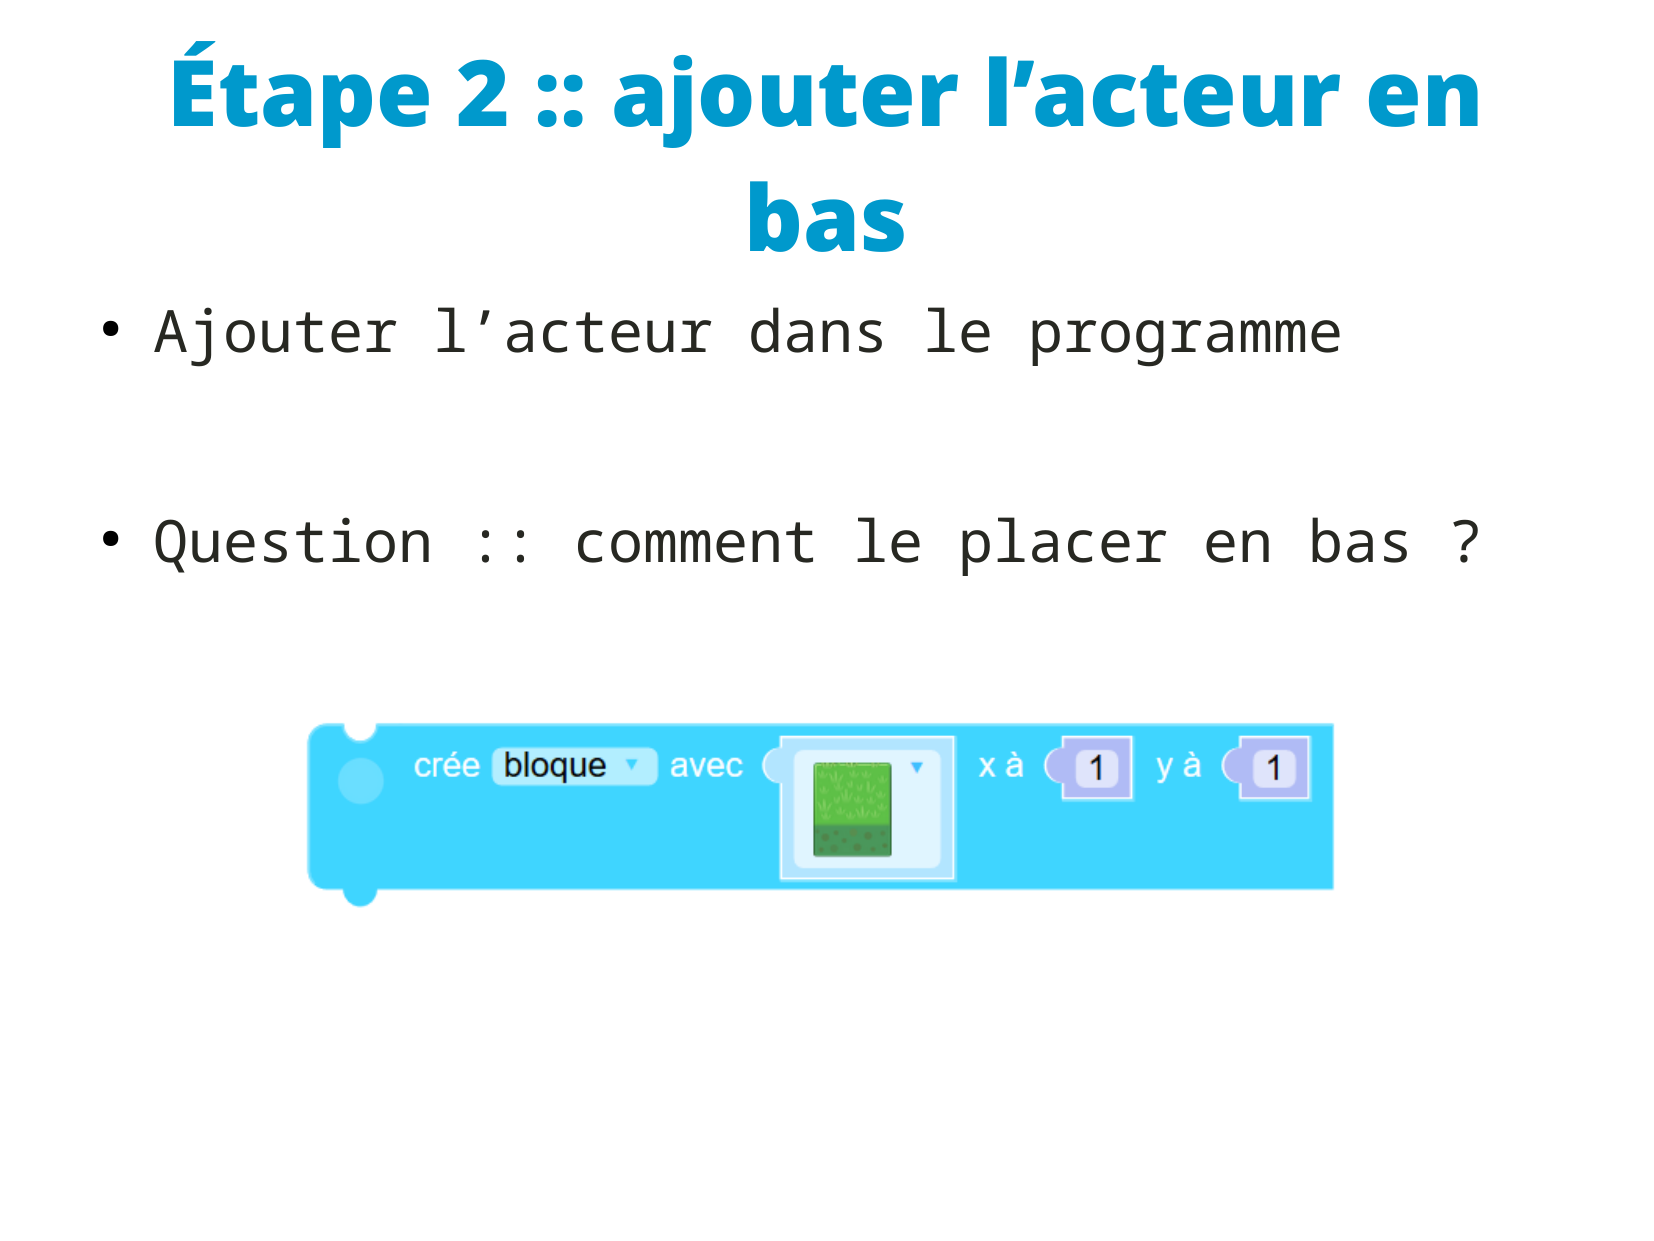

# Étape 2 :: ajouter l’acteur en bas
Ajouter l’acteur dans le programme
Question :: comment le placer en bas ?